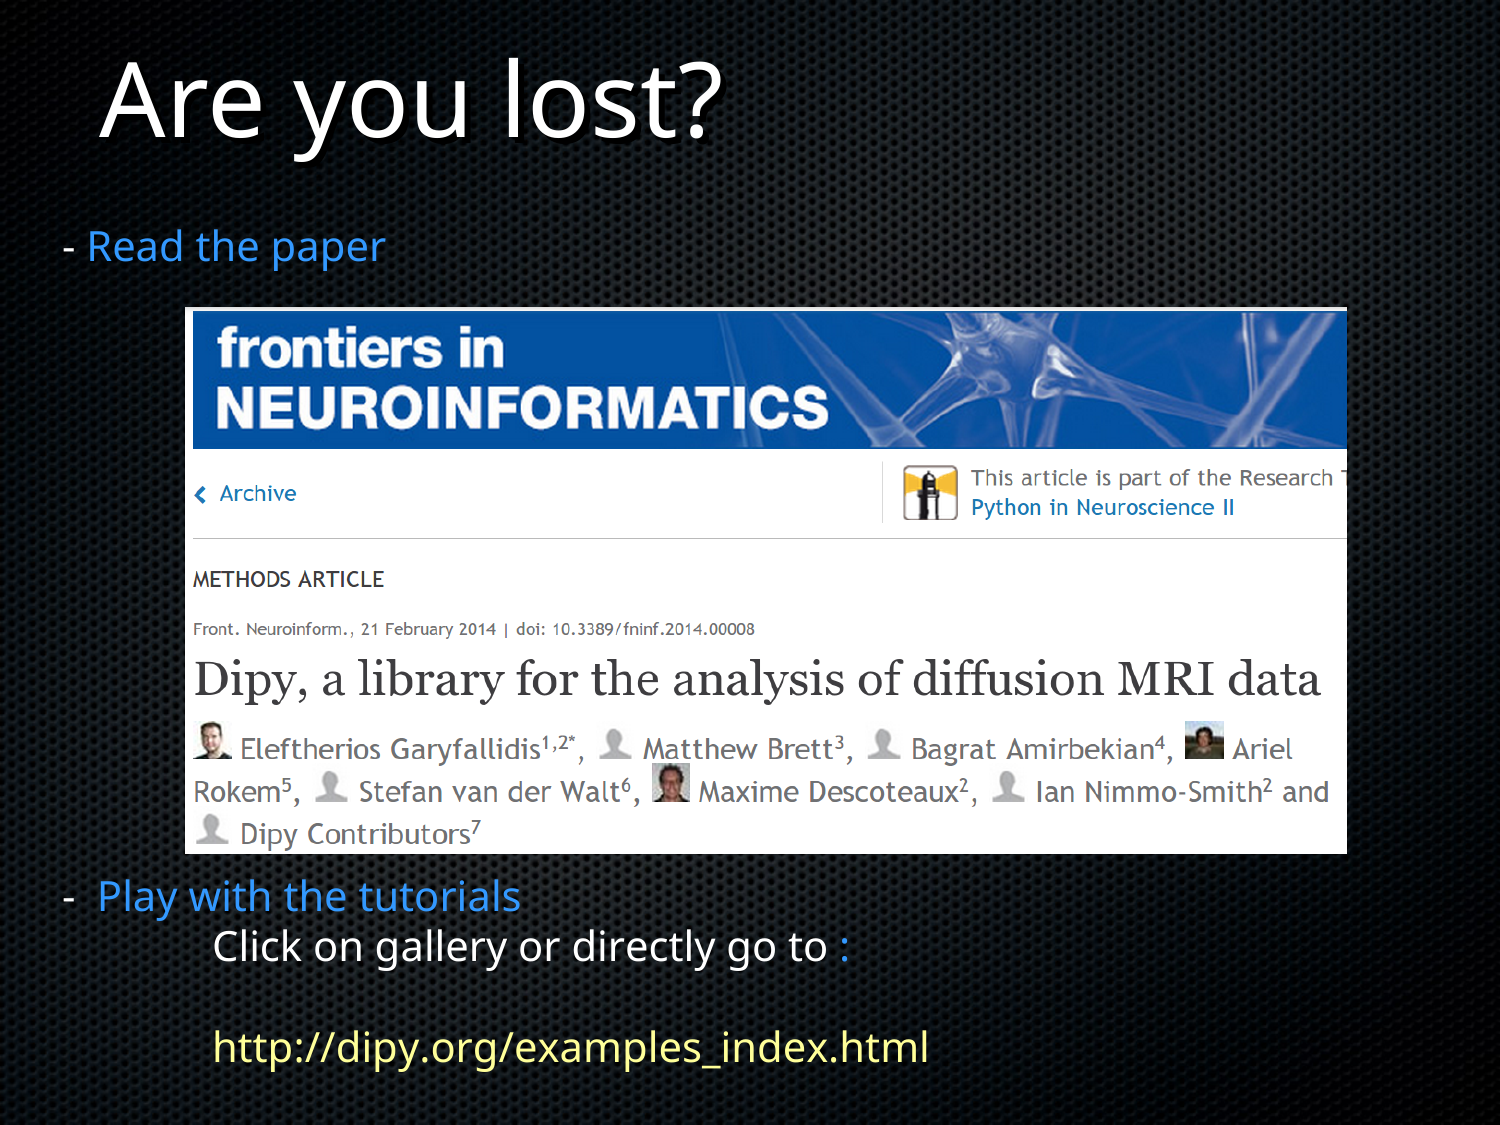

# Are you lost?
- Read the paper
- Play with the tutorials
	Click on gallery or directly go to :
	http://dipy.org/examples_index.html